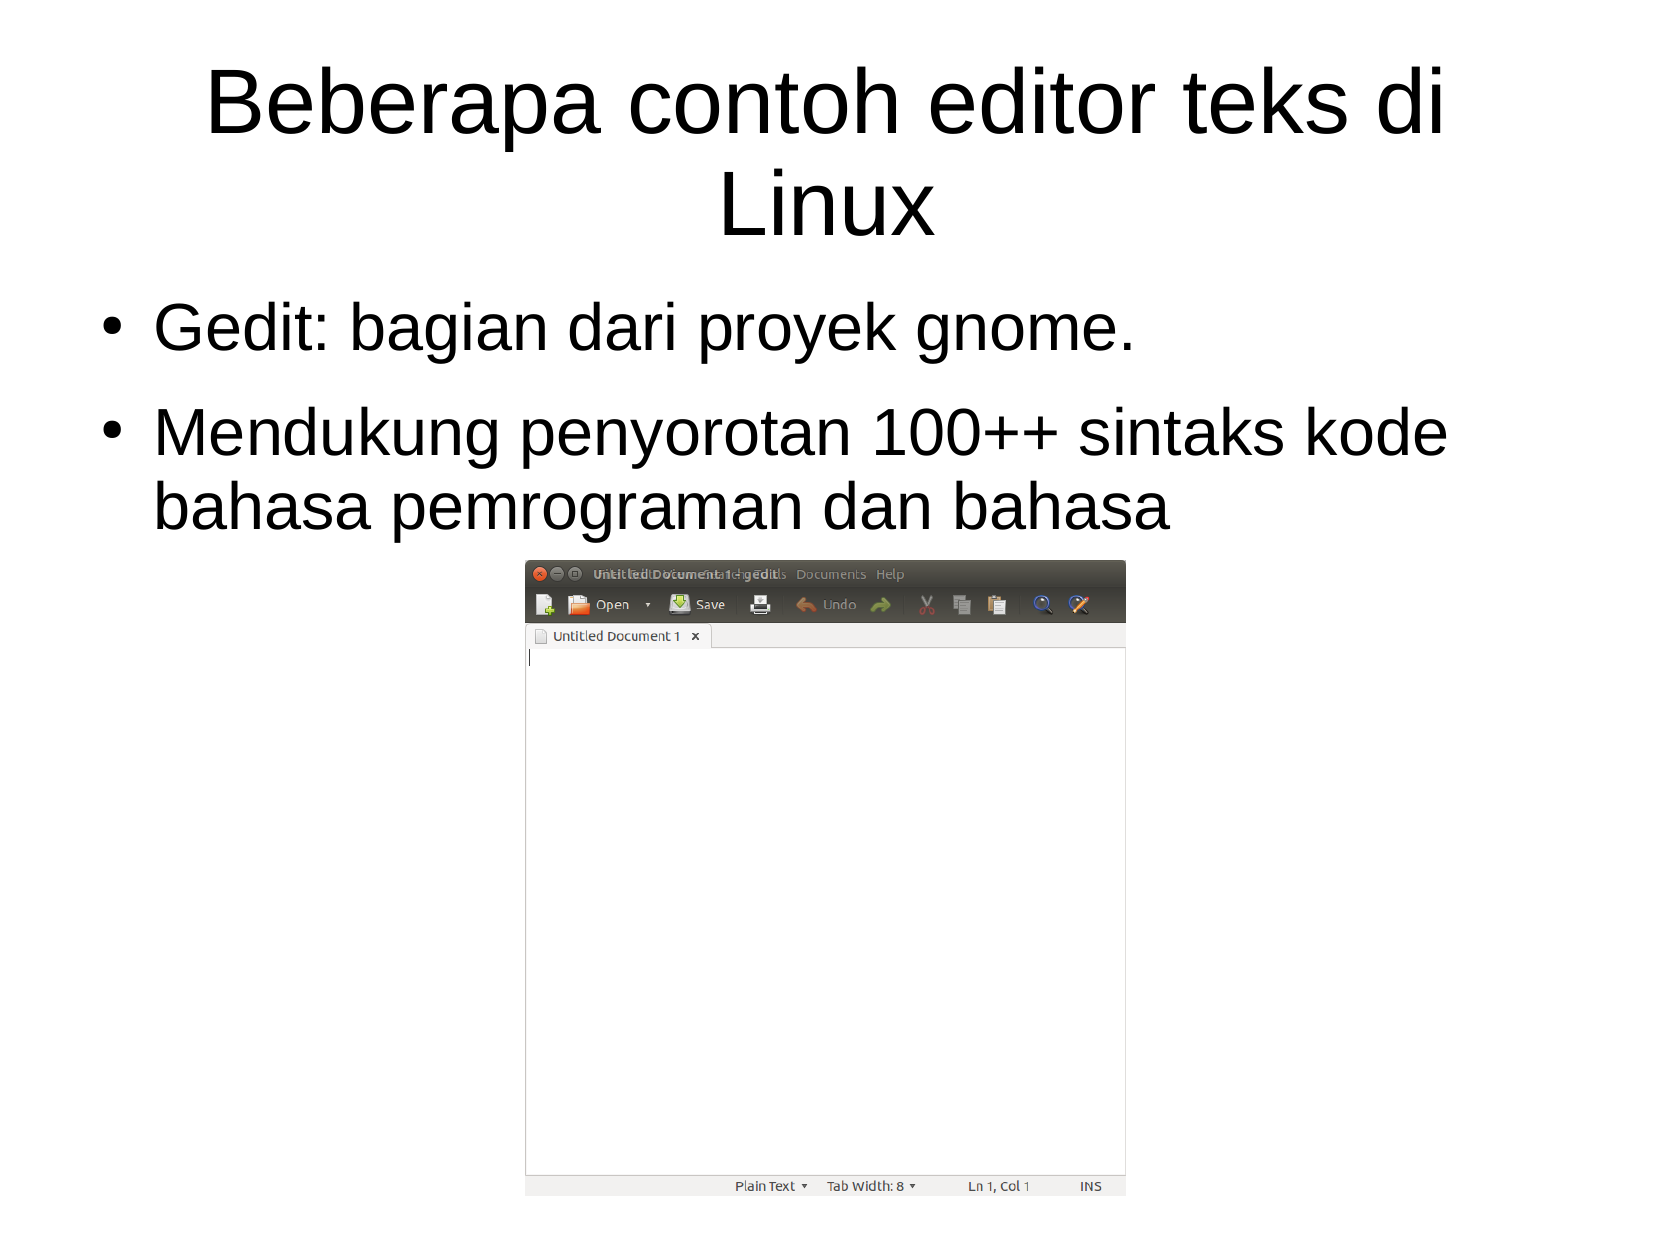

# Beberapa contoh editor teks di Linux
Gedit: bagian dari proyek gnome.
Mendukung penyorotan 100++ sintaks kode bahasa pemrograman dan bahasa